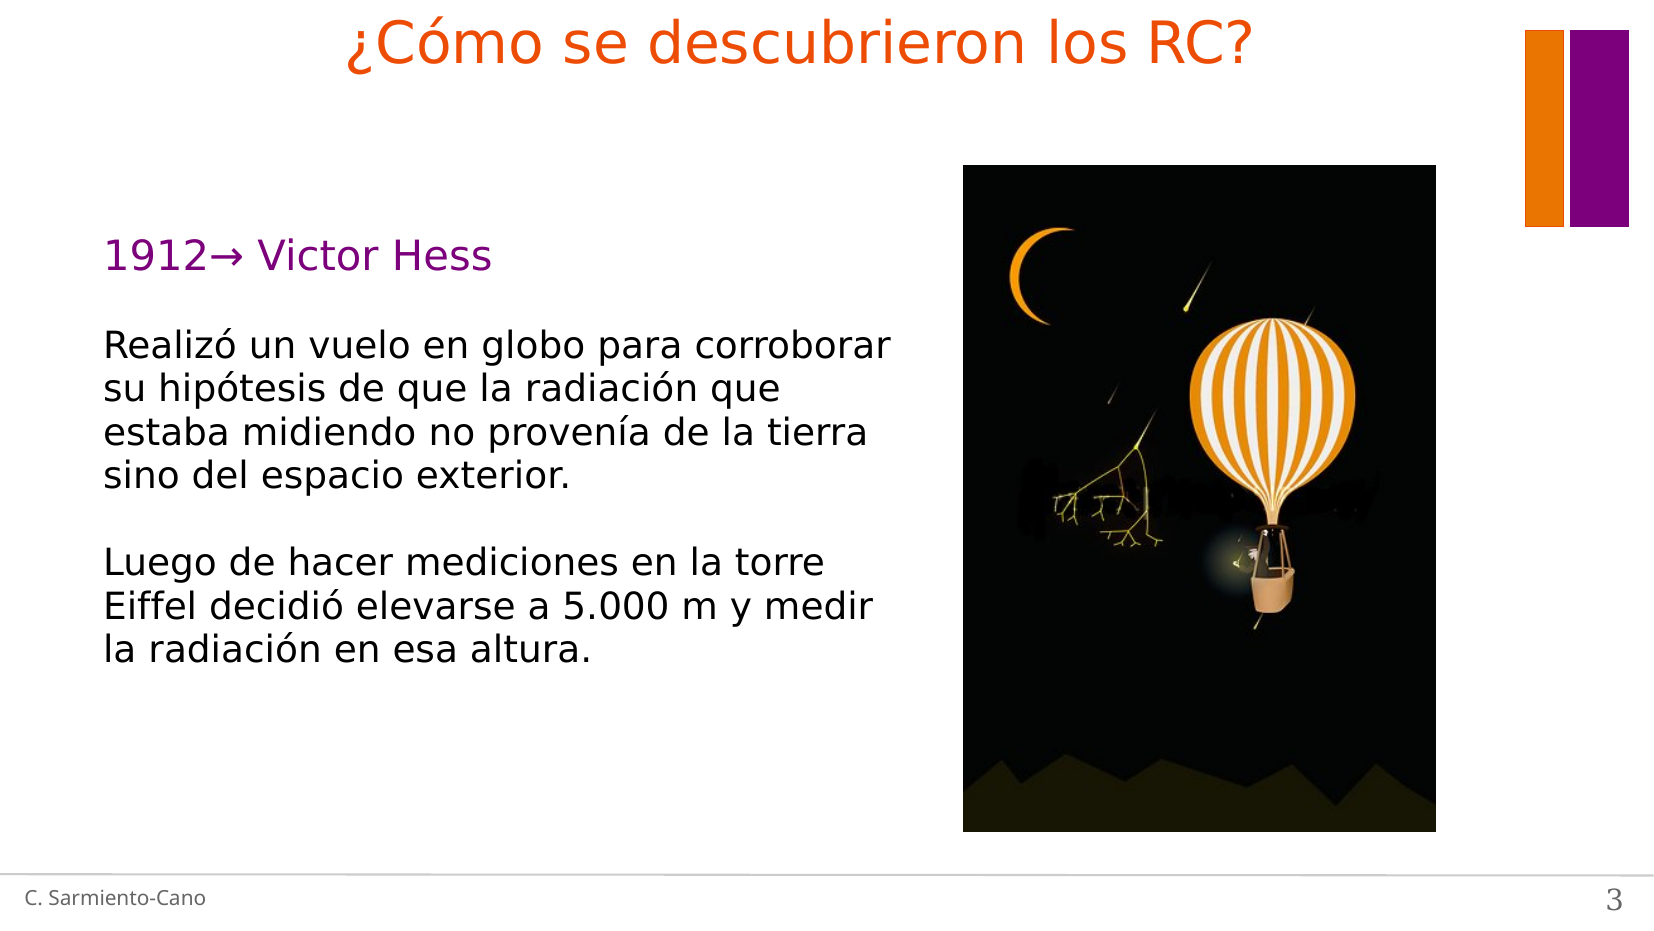

# ¿Cómo se descubrieron los RC?
1912→ Victor Hess
Realizó un vuelo en globo para corroborar su hipótesis de que la radiación que estaba midiendo no provenía de la tierra sino del espacio exterior.
Luego de hacer mediciones en la torre Eiffel decidió elevarse a 5.000 m y medir la radiación en esa altura.
3